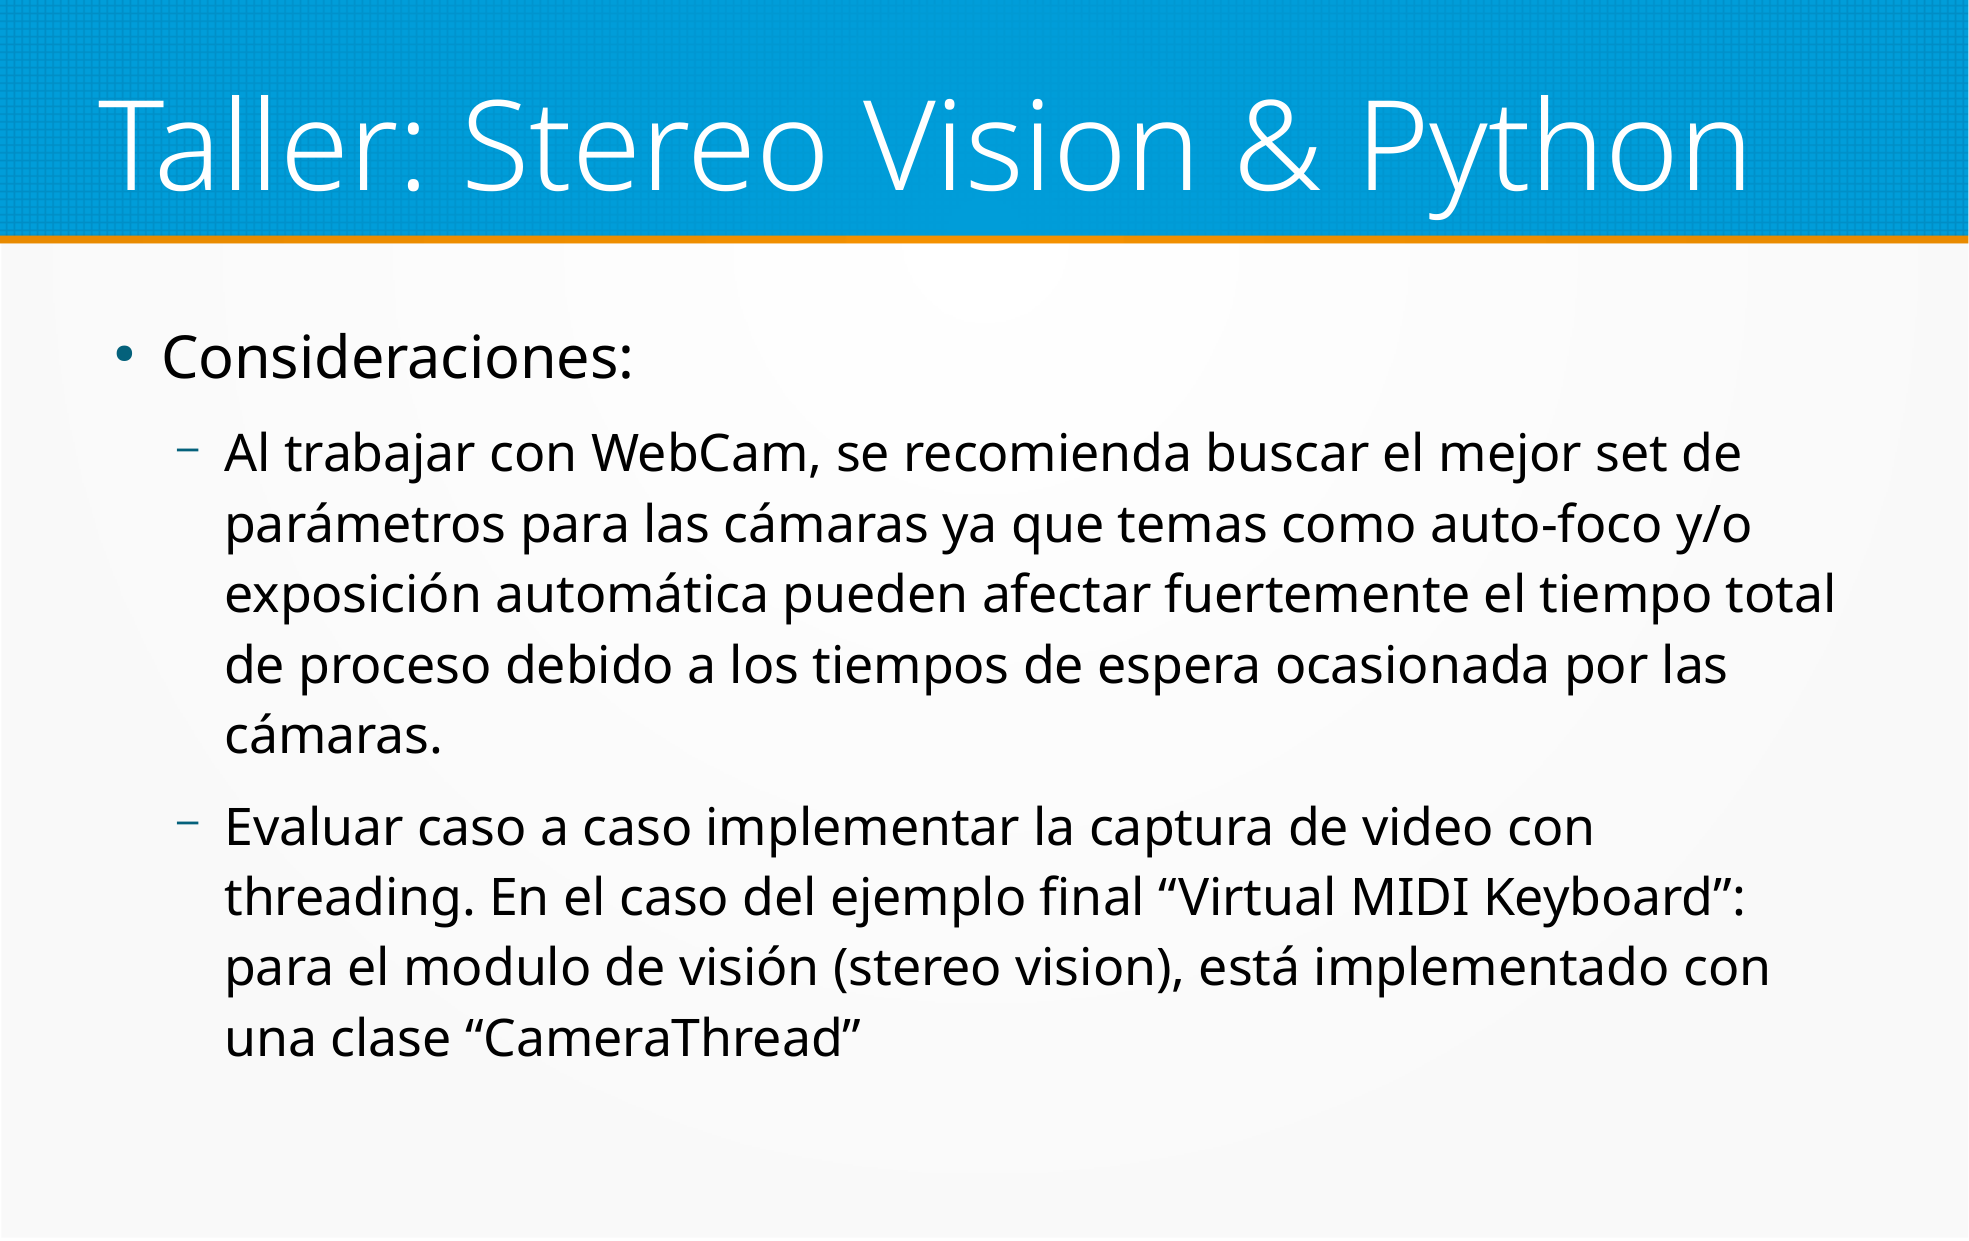

# Taller: Stereo Vision & Python
Consideraciones:
Al trabajar con WebCam, se recomienda buscar el mejor set de parámetros para las cámaras ya que temas como auto-foco y/o exposición automática pueden afectar fuertemente el tiempo total de proceso debido a los tiempos de espera ocasionada por las cámaras.
Evaluar caso a caso implementar la captura de video con threading. En el caso del ejemplo final “Virtual MIDI Keyboard”: para el modulo de visión (stereo vision), está implementado con una clase “CameraThread”